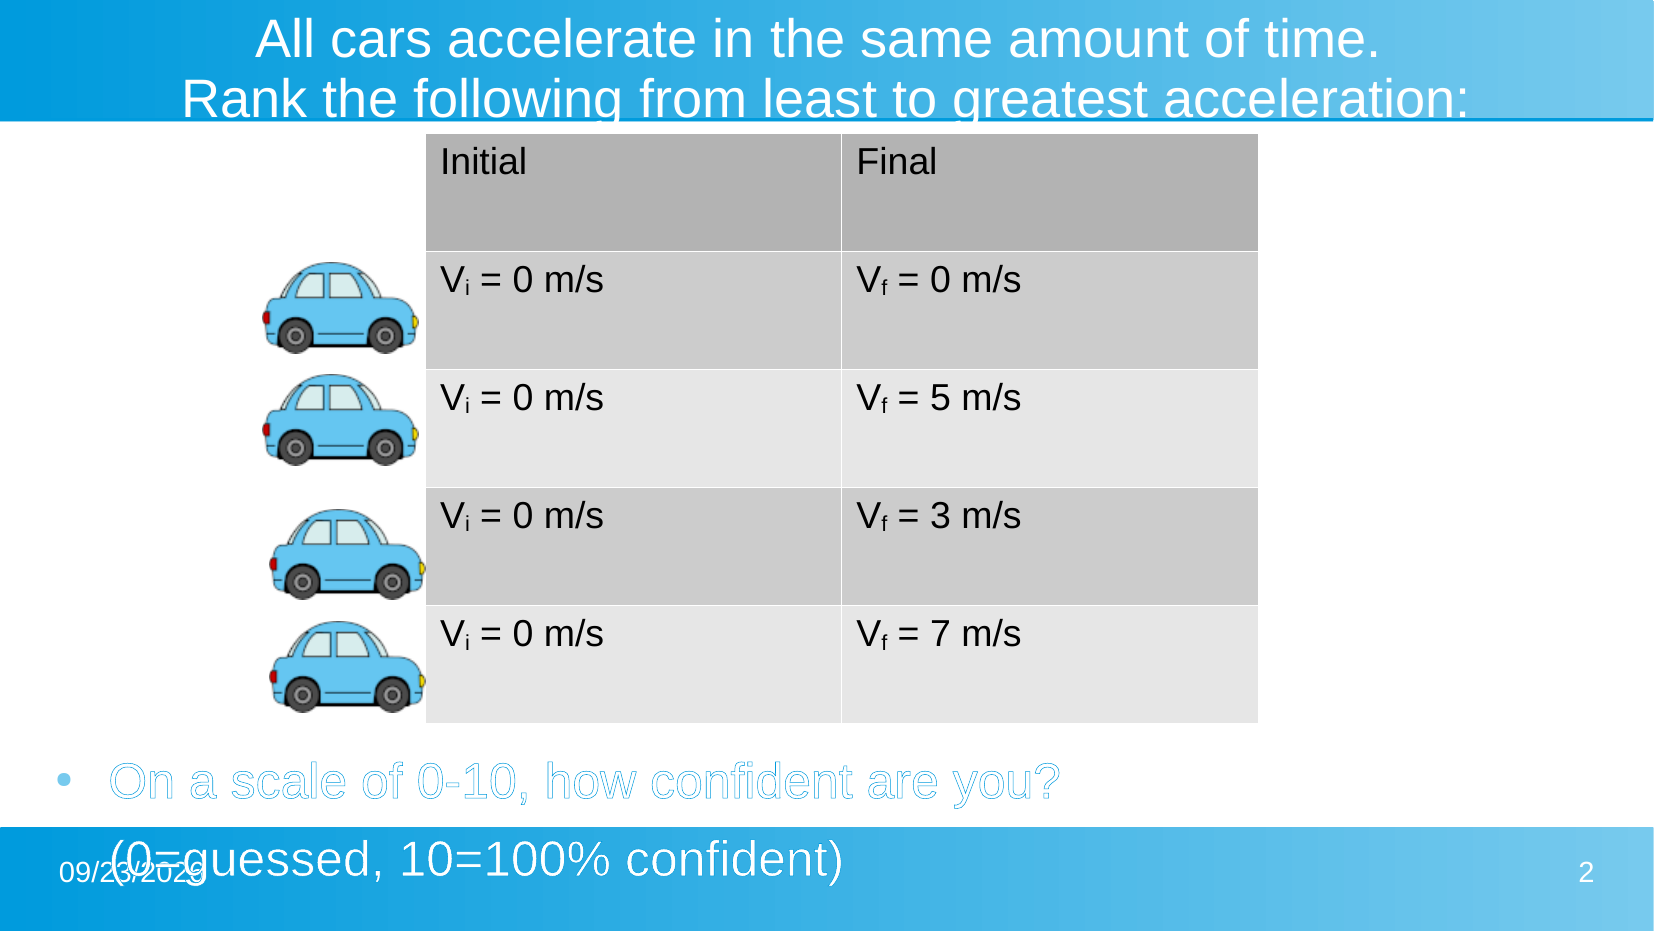

# All cars accelerate in the same amount of time. Rank the following from least to greatest acceleration:
| Initial | Final |
| --- | --- |
| Vi = 0 m/s | Vf = 0 m/s |
| Vi = 0 m/s | Vf = 5 m/s |
| Vi = 0 m/s | Vf = 3 m/s |
| Vi = 0 m/s | Vf = 7 m/s |
On a scale of 0-10, how confident are you?
(0=guessed, 10=100% confident)
2